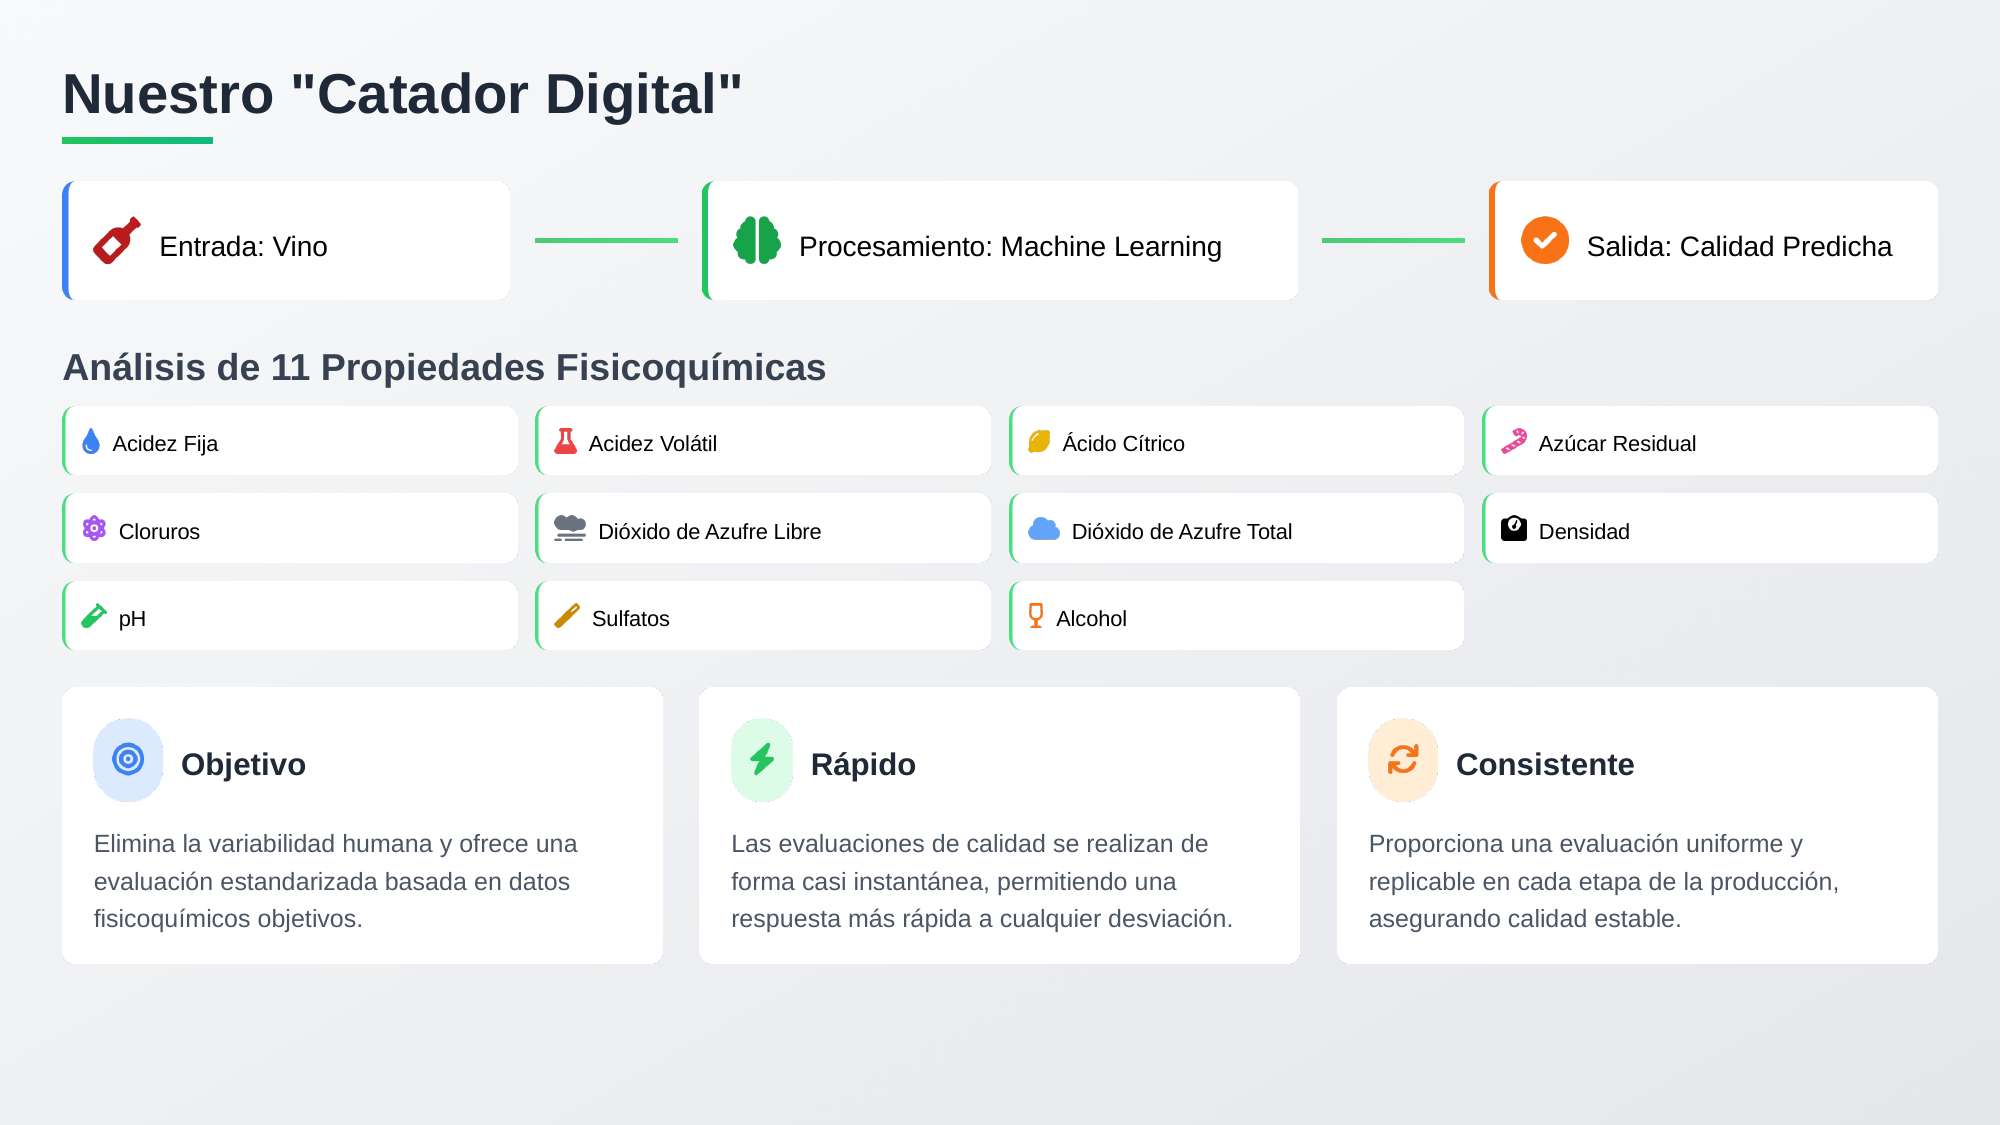

Nuestro "Catador Digital"
Entrada: Vino
Procesamiento: Machine Learning
Salida: Calidad Predicha
Análisis de 11 Propiedades Fisicoquímicas
Acidez Fija
Acidez Volátil
Ácido Cítrico
Azúcar Residual
Cloruros
Dióxido de Azufre Libre
Dióxido de Azufre Total
Densidad
pH
Sulfatos
Alcohol
Objetivo
Rápido
Consistente
Elimina la variabilidad humana y ofrece una evaluación estandarizada basada en datos fisicoquímicos objetivos.
Las evaluaciones de calidad se realizan de forma casi instantánea, permitiendo una respuesta más rápida a cualquier desviación.
Proporciona una evaluación uniforme y replicable en cada etapa de la producción, asegurando calidad estable.